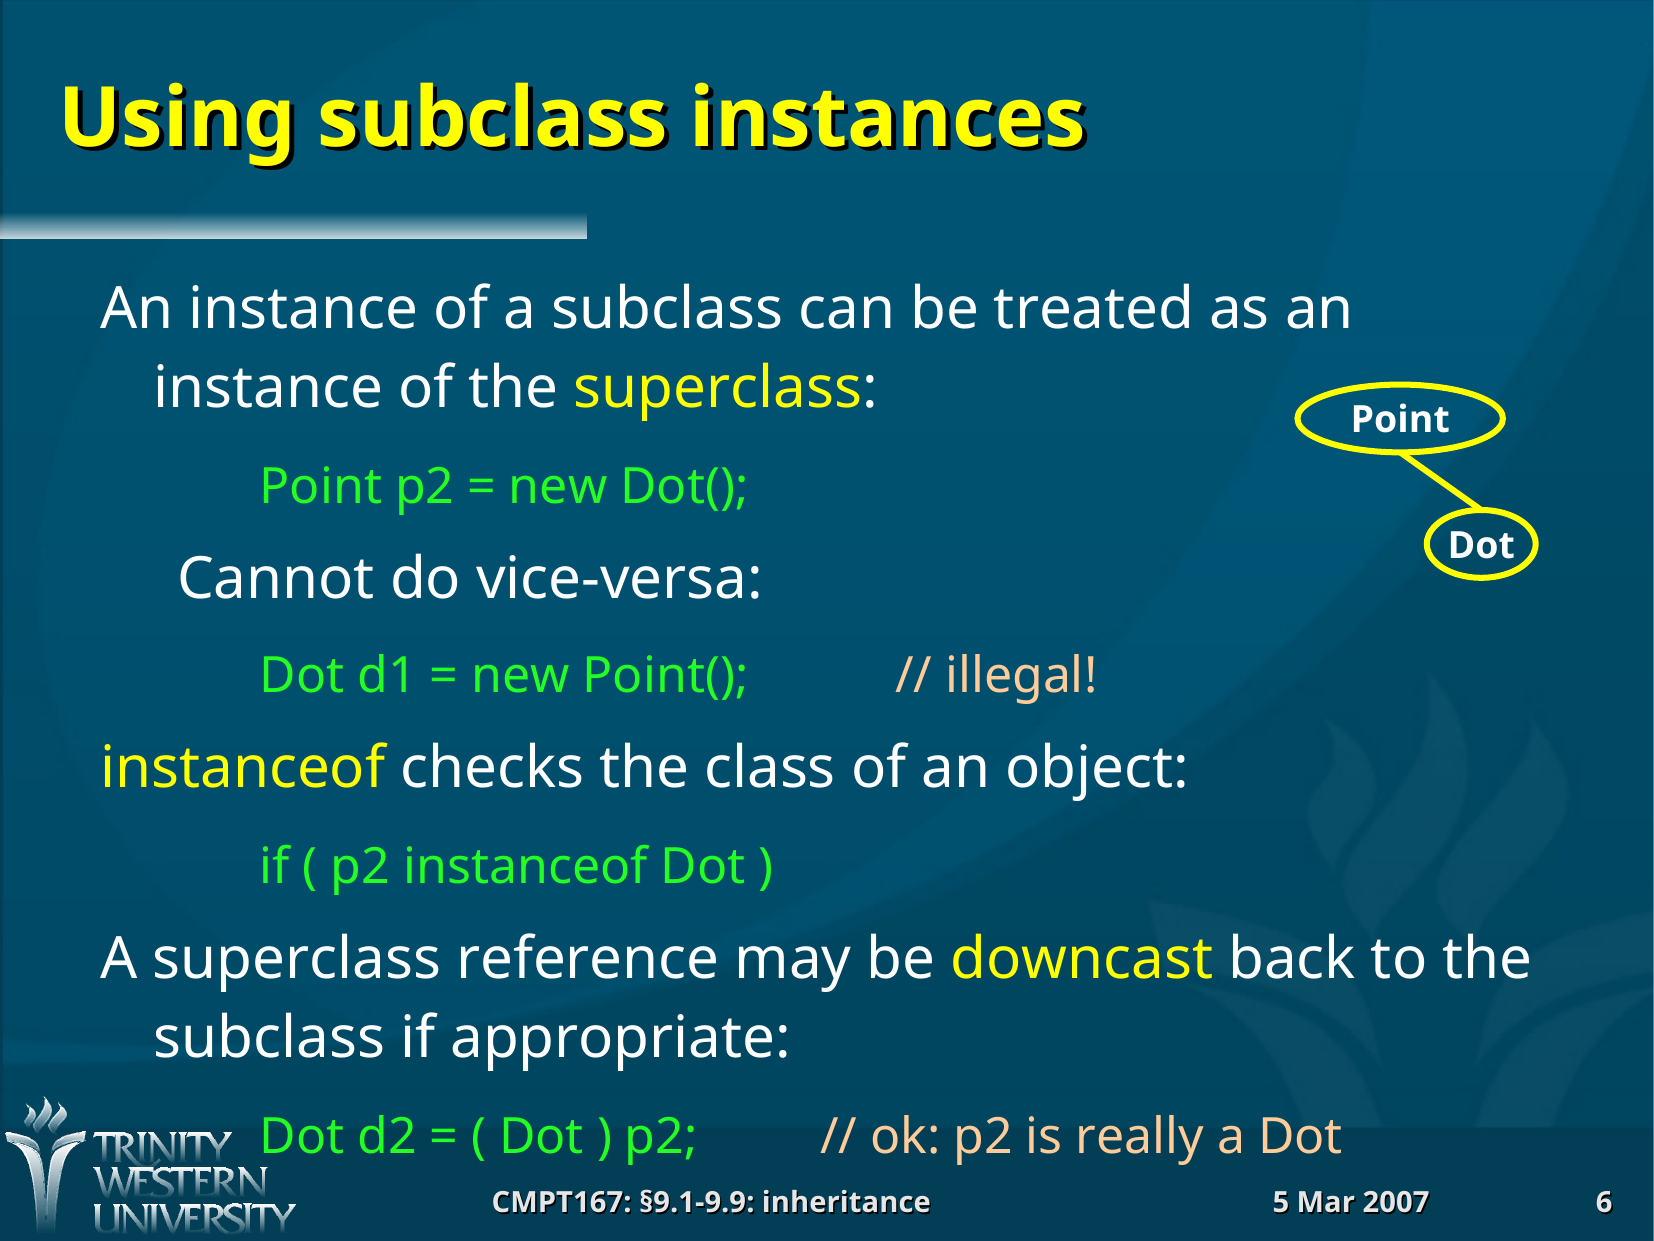

# Using subclass instances
An instance of a subclass can be treated as an instance of the superclass:
Point p2 = new Dot();
Cannot do vice-versa:
Dot d1 = new Point();		// illegal!
instanceof checks the class of an object:
if ( p2 instanceof Dot )
A superclass reference may be downcast back to the subclass if appropriate:
Dot d2 = ( Dot ) p2;		// ok: p2 is really a Dot
Point
Dot
CMPT167: §9.1-9.9: inheritance
5 Mar 2007
6